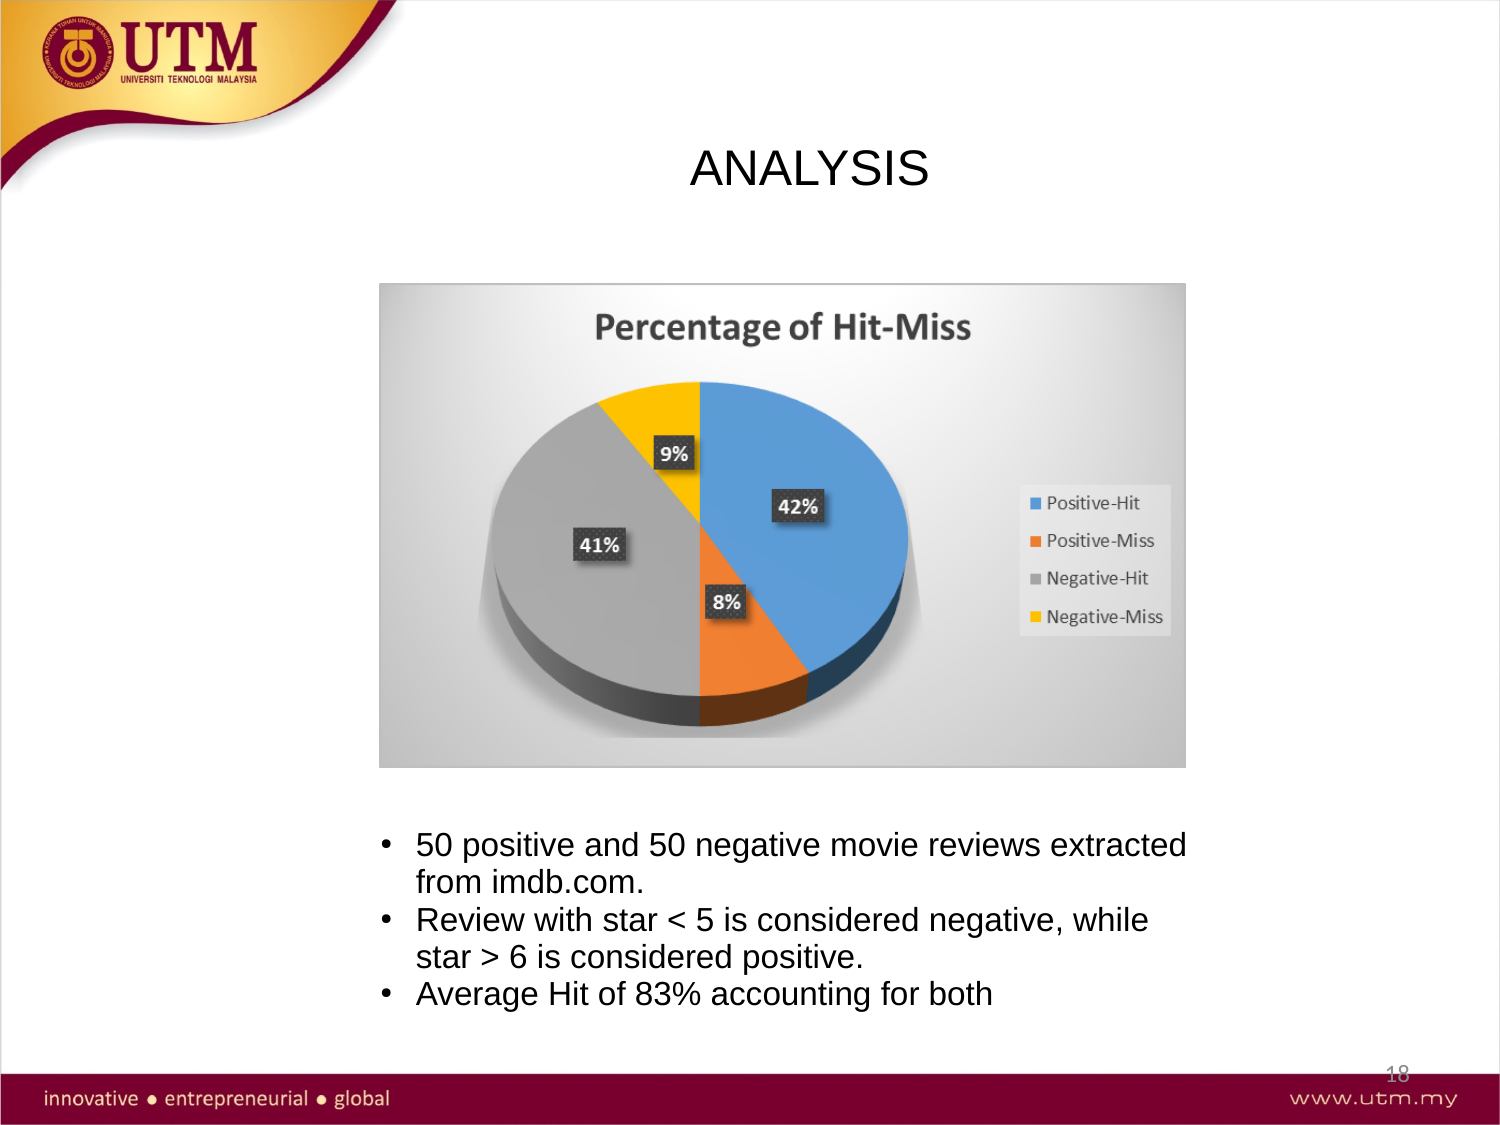

ANALYSIS
50 positive and 50 negative movie reviews extracted from imdb.com.
Review with star < 5 is considered negative, while star > 6 is considered positive.
Average Hit of 83% accounting for both
18